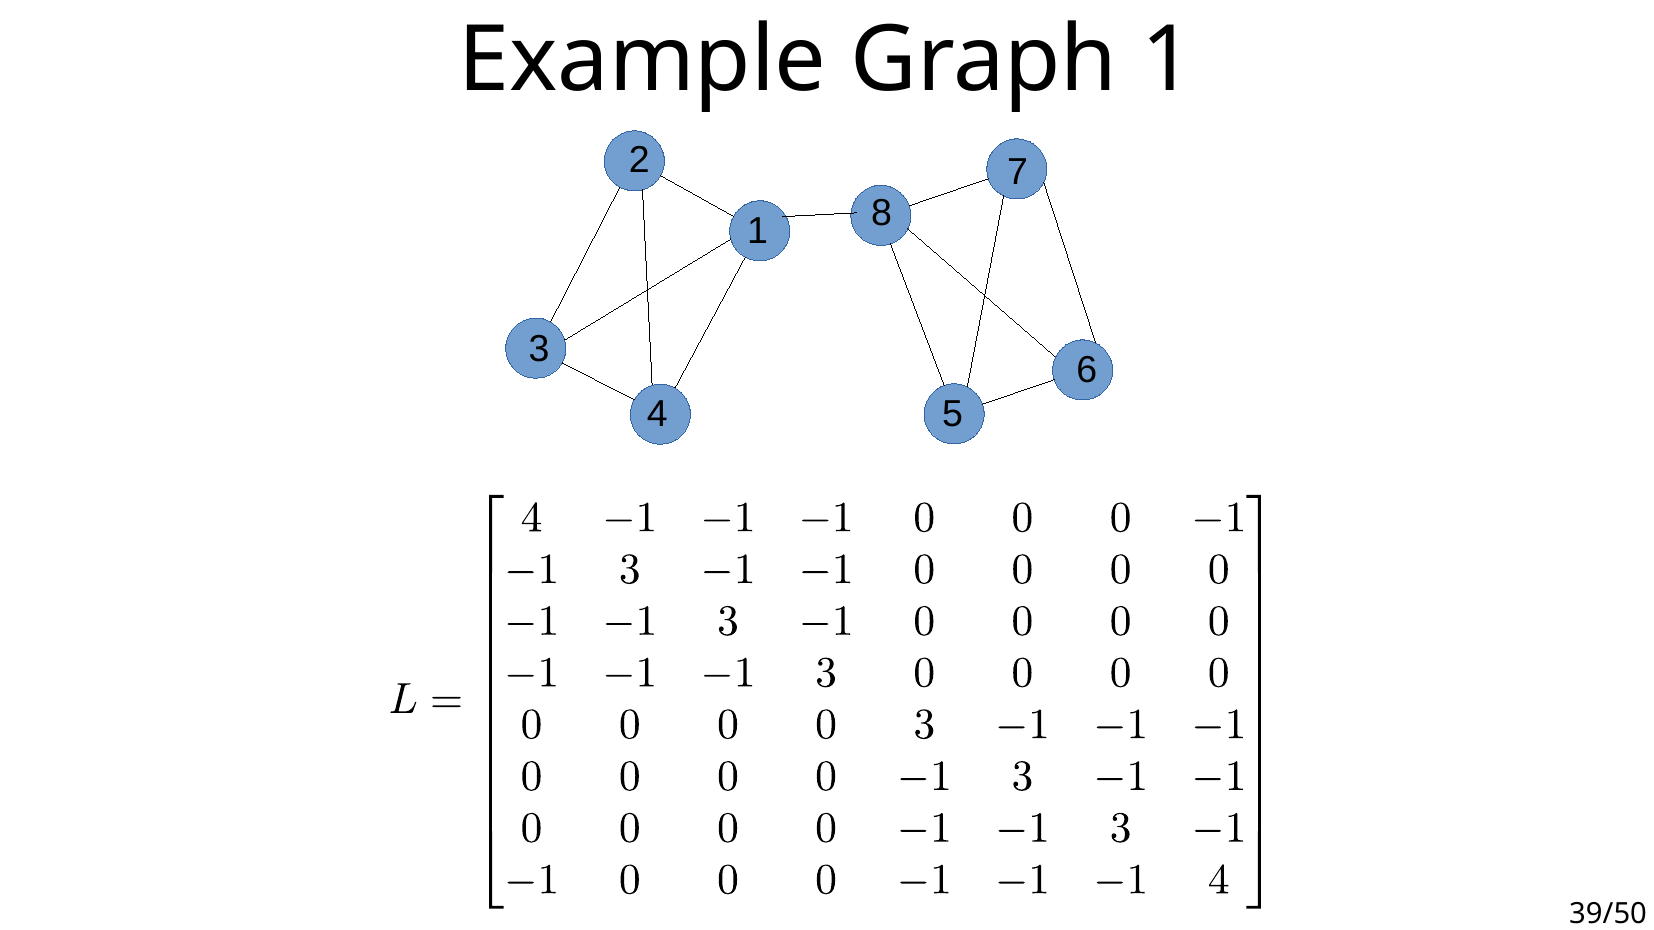

# Example Graph 1
2
7
8
1
3
6
4
5
39